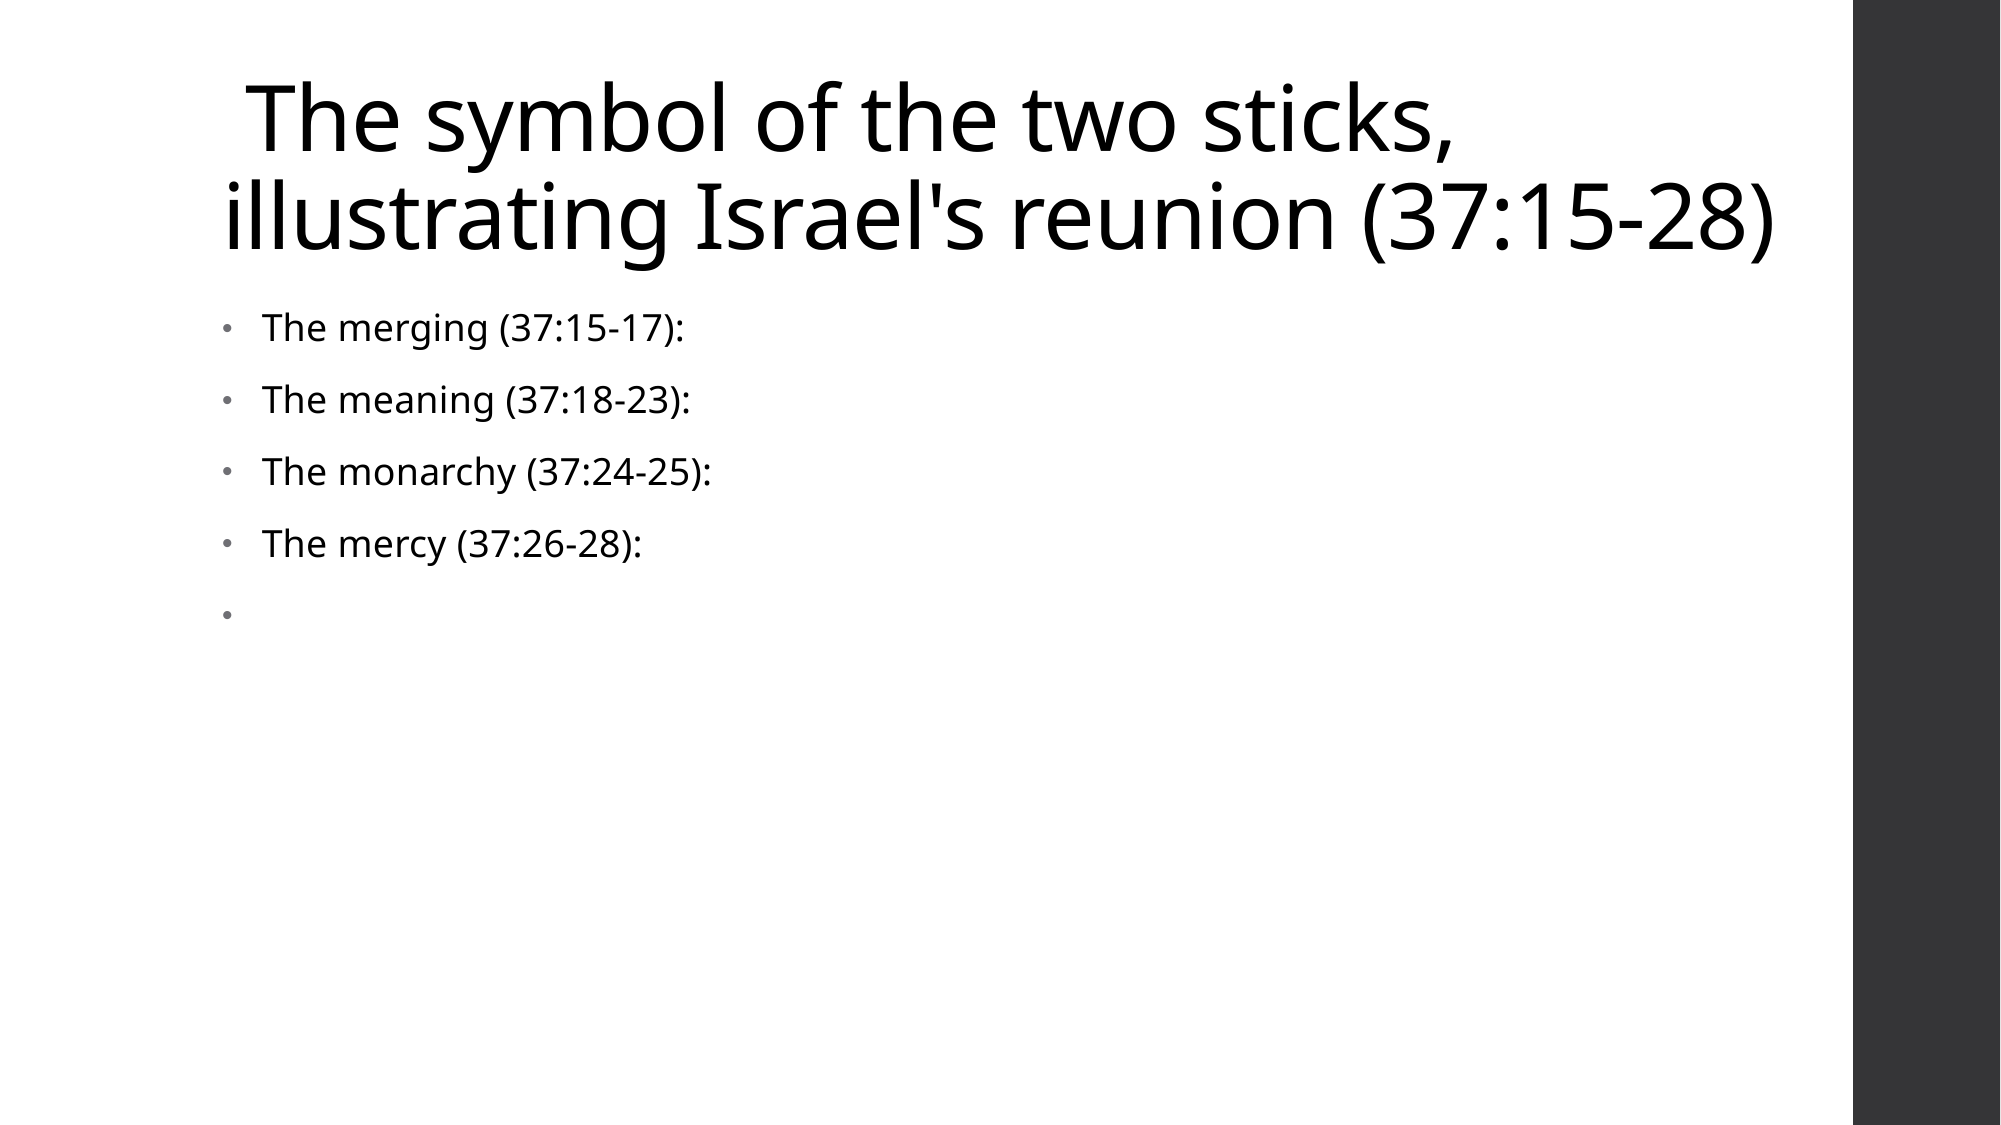

# The symbol of the two sticks, illustrating Israel's reunion (37:15-28)
 The merging (37:15-17):
 The meaning (37:18-23):
 The monarchy (37:24-25):
 The mercy (37:26-28):